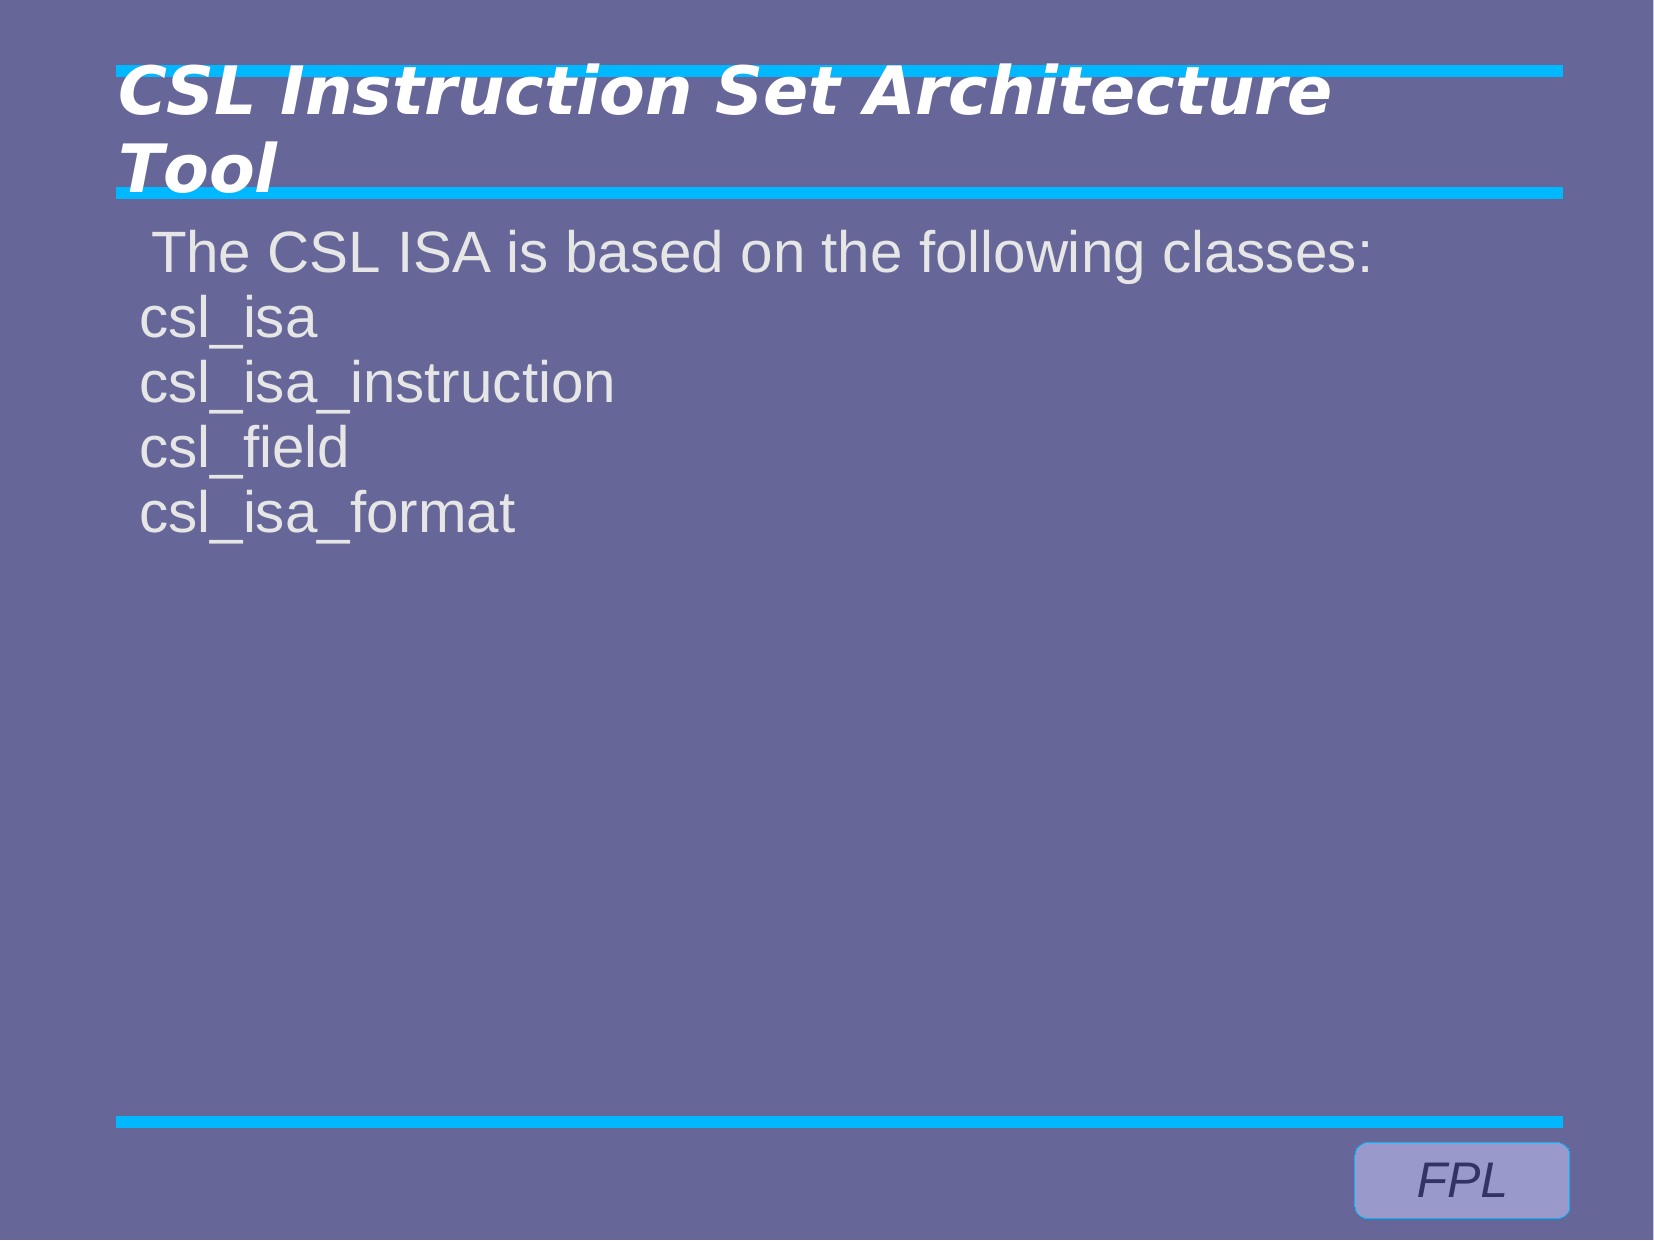

# CSL Instruction Set Architecture Tool
The CSL ISA is based on the following classes:
csl_isa
csl_isa_instruction
csl_field
csl_isa_format